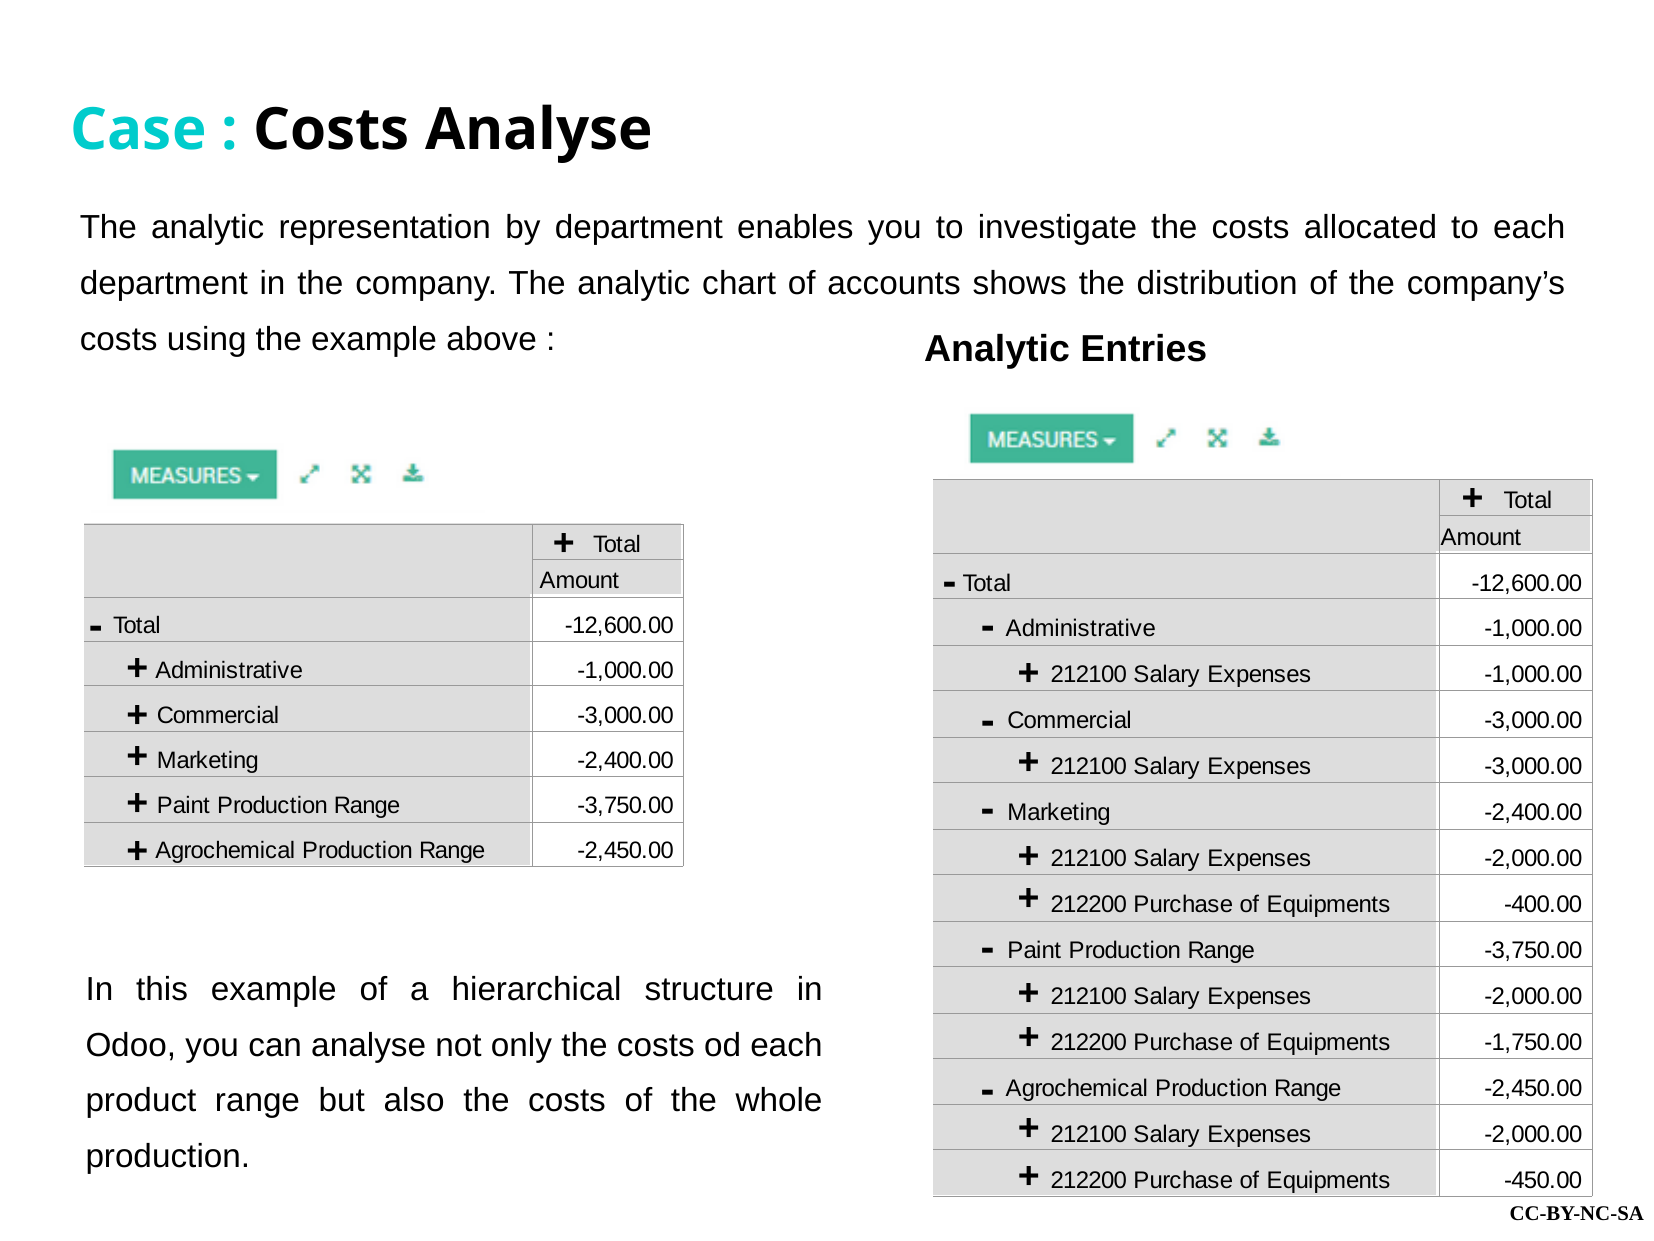

# Case : Costs Analyse
The analytic representation by department enables you to investigate the costs allocated to each department in the company. The analytic chart of accounts shows the distribution of the company’s costs using the example above :
Analytic Entries
+
-
-
+
-
+
-
+
+
-
+
+
-
+
+
+
-
+
+
+
+
+
In this example of a hierarchical structure in Odoo, you can analyse not only the costs od each product range but also the costs of the whole production.